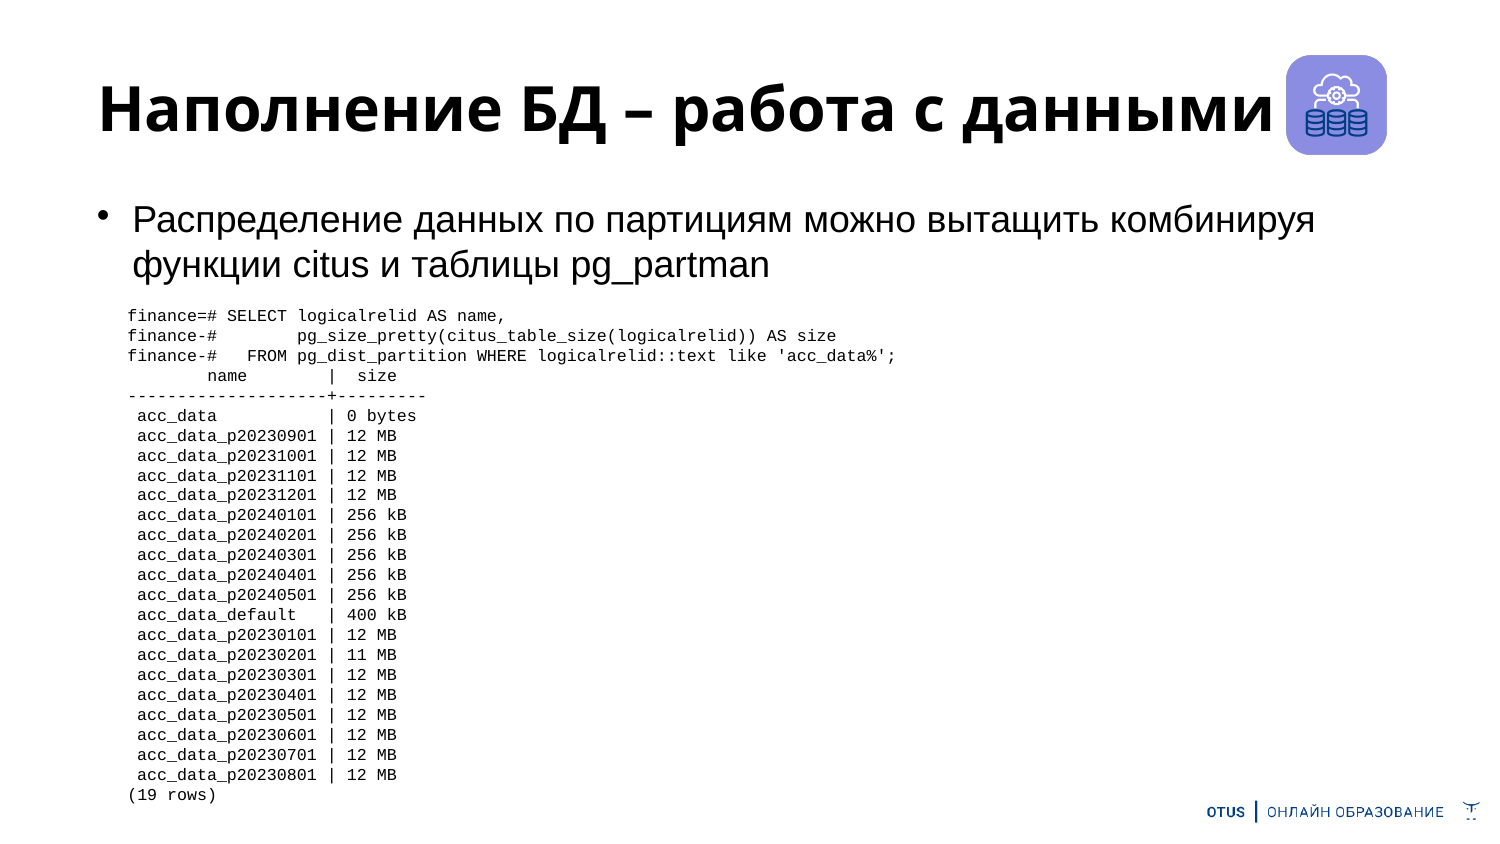

# Наполнение БД – работа с данными
Распределение данных по партициям можно вытащить комбинируя функции citus и таблицы pg_partman
finance=# SELECT logicalrelid AS name,
finance-# pg_size_pretty(citus_table_size(logicalrelid)) AS size
finance-# FROM pg_dist_partition WHERE logicalrelid::text like 'acc_data%';
 name | size
--------------------+---------
 acc_data | 0 bytes
 acc_data_p20230901 | 12 MB
 acc_data_p20231001 | 12 MB
 acc_data_p20231101 | 12 MB
 acc_data_p20231201 | 12 MB
 acc_data_p20240101 | 256 kB
 acc_data_p20240201 | 256 kB
 acc_data_p20240301 | 256 kB
 acc_data_p20240401 | 256 kB
 acc_data_p20240501 | 256 kB
 acc_data_default | 400 kB
 acc_data_p20230101 | 12 MB
 acc_data_p20230201 | 11 MB
 acc_data_p20230301 | 12 MB
 acc_data_p20230401 | 12 MB
 acc_data_p20230501 | 12 MB
 acc_data_p20230601 | 12 MB
 acc_data_p20230701 | 12 MB
 acc_data_p20230801 | 12 MB
(19 rows)